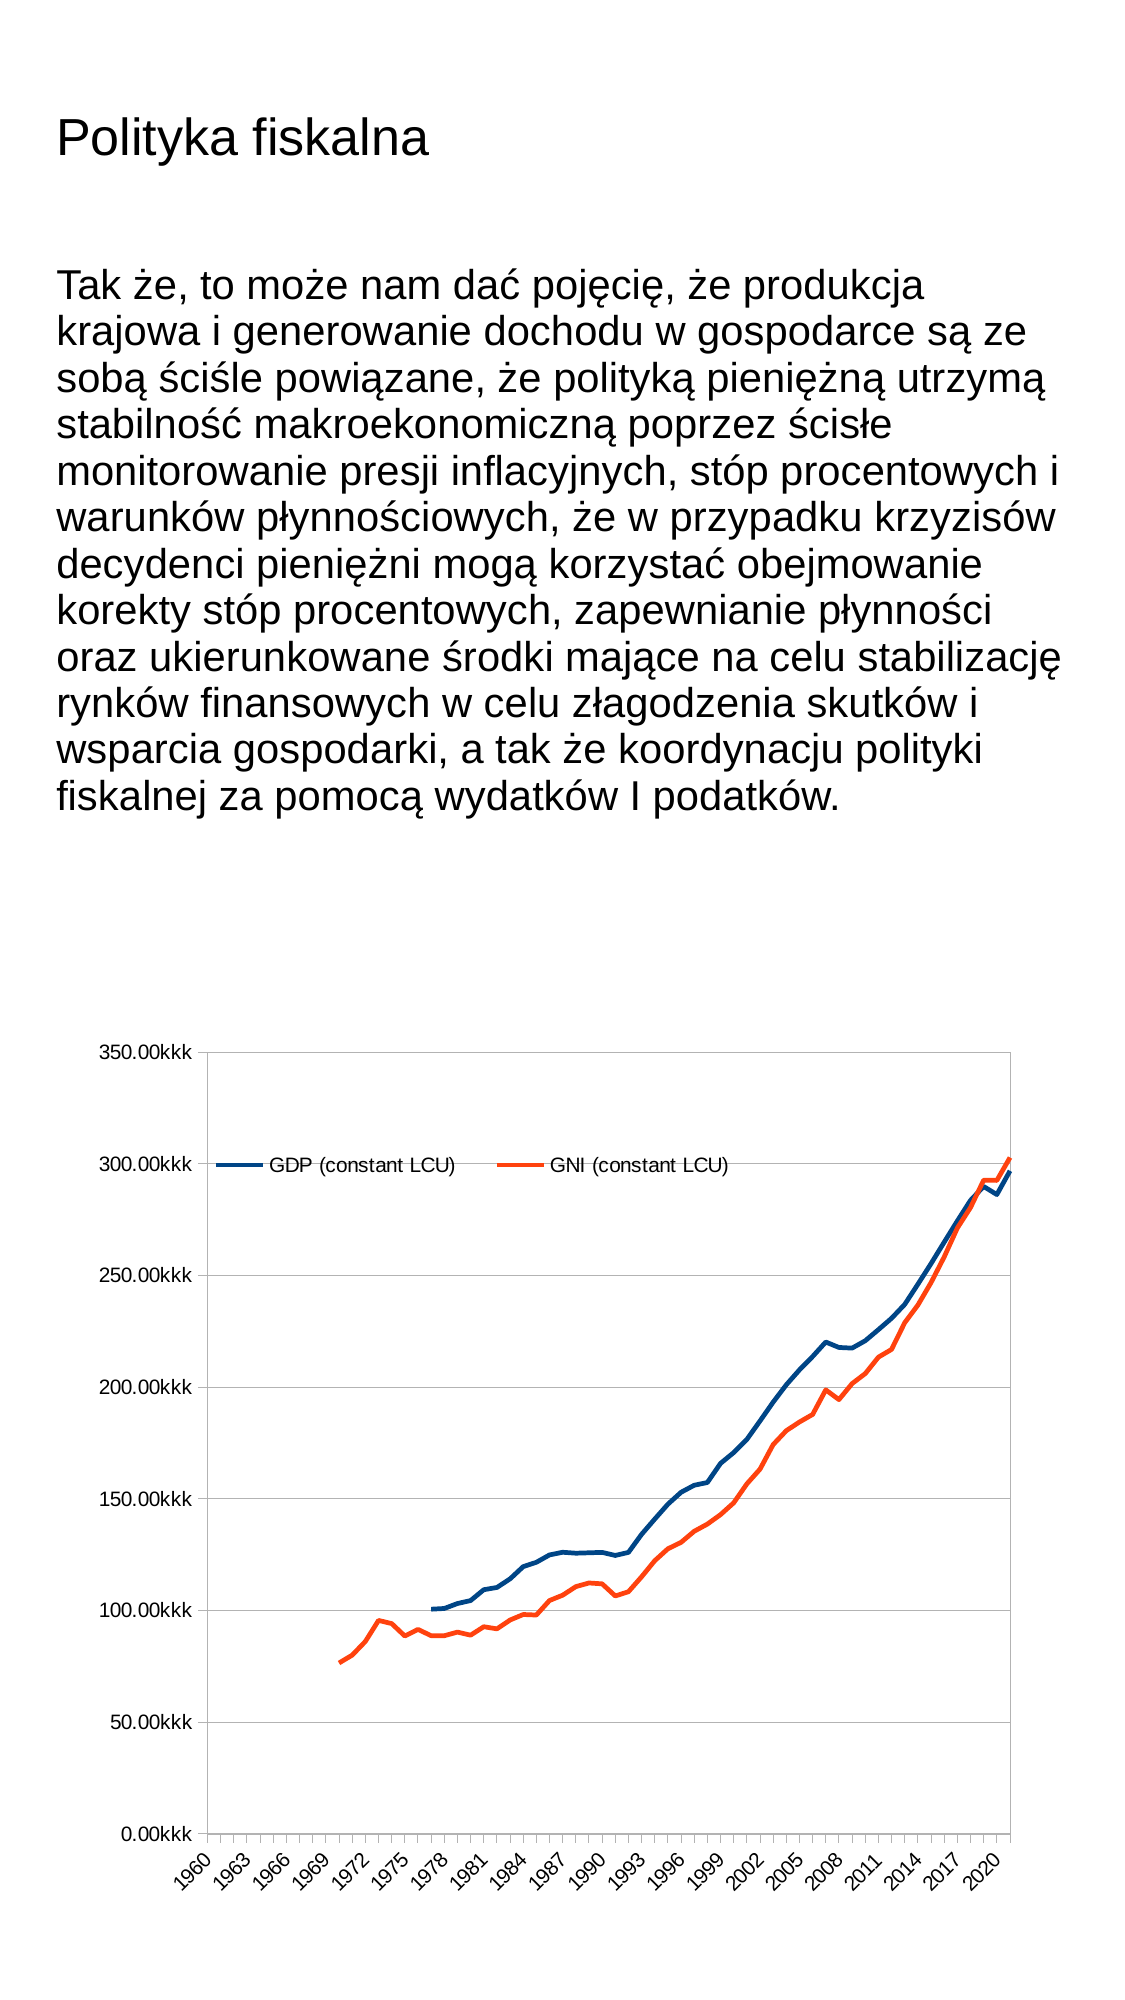

# Polityka fiskalna
Tak że, to może nam dać pojęcię, że produkcja krajowa i generowanie dochodu w gospodarce są ze sobą ściśle powiązane, że polityką pieniężną utrzymą stabilność makroekonomiczną poprzez ścisłe monitorowanie presji inflacyjnych, stóp procentowych i warunków płynnościowych, że w przypadku krzyzisów decydenci pieniężni mogą korzystać obejmowanie korekty stóp procentowych, zapewnianie płynności oraz ukierunkowane środki mające na celu stabilizację rynków finansowych w celu złagodzenia skutków i wsparcia gospodarki, a tak że koordynacju polityki fiskalnej za pomocą wydatków I podatków.
### Chart
| Category | GDP (constant LCU) | GNI (constant LCU) |
|---|---|---|
| 1960 | None | None |
| 1961 | None | None |
| 1962 | None | None |
| 1963 | None | None |
| 1964 | None | None |
| 1965 | None | None |
| 1966 | None | None |
| 1967 | None | None |
| 1968 | None | None |
| 1969 | None | None |
| 1970 | None | 76513329000.0 |
| 1971 | None | 80039889000.0 |
| 1972 | None | 86174028000.0 |
| 1973 | None | 95582861000.0 |
| 1974 | None | 94164393000.0 |
| 1975 | None | 88603705000.0 |
| 1976 | None | 91562113000.0 |
| 1977 | 100604936000.0 | 88724583000.0 |
| 1978 | 100925074000.0 | 88747167000.0 |
| 1979 | 103136934000.0 | 90339981000.0 |
| 1980 | 104461140000.0 | 88978967000.0 |
| 1981 | 109324769000.0 | 92751727000.0 |
| 1982 | 110341150000.0 | 91799825000.0 |
| 1983 | 114193996000.0 | 95761156000.0 |
| 1984 | 119667678000.0 | 98222174000.0 |
| 1985 | 121600817000.0 | 97990031000.0 |
| 1986 | 124890623000.0 | 104481683000.0 |
| 1987 | 126102893000.0 | 106877171000.0 |
| 1988 | 125656267000.0 | 110692047000.0 |
| 1989 | 125858872000.0 | 112339113000.0 |
| 1990 | 126051402000.0 | 111950227000.0 |
| 1991 | 124676825000.0 | 106533805000.0 |
| 1992 | 126041328000.0 | 108418592000.0 |
| 1993 | 134097379000.0 | 115094733000.0 |
| 1994 | 140961309000.0 | 122313877000.0 |
| 1995 | 147618158000.0 | 127639144000.0 |
| 1996 | 152955278000.0 | 130523769000.0 |
| 1997 | 156090612000.0 | 135514827000.0 |
| 1998 | 157335343000.0 | 138711079000.0 |
| 1999 | 165911898000.0 | 142933808000.0 |
| 2000 | 170731872000.0 | 148210302000.0 |
| 2001 | 176646583000.0 | 156700103000.0 |
| 2002 | 184904120000.0 | 163353709000.0 |
| 2003 | 193317248000.0 | 174325383000.0 |
| 2004 | 201104652000.0 | 180539543000.0 |
| 2005 | 207782768000.0 | 184435890000.0 |
| 2006 | 213769119000.0 | 187818101000.0 |
| 2007 | 220242391000.0 | 198815629000.0 |
| 2008 | 217794346000.0 | 194457992000.0 |
| 2009 | 217499953000.0 | 201621065000.0 |
| 2010 | 220814386000.0 | 206109428000.0 |
| 2011 | 225786593000.0 | 213475788000.0 |
| 2012 | 230856186000.0 | 216919071000.0 |
| 2013 | 237078722000.0 | 228870834000.0 |
| 2014 | 246124289000.0 | 236776542000.0 |
| 2015 | 255340000000.0 | 246869000000.0 |
| 2016 | 264959801000.0 | 258352769000.0 |
| 2017 | 274440800000.0 | 271253705000.0 |
| 2018 | 283659869000.0 | 280427335000.0 |
| 2019 | 289879047000.0 | 292703732000.0 |
| 2020 | 286247835000.0 | 292600952000.0 |
| 2021 | 296879108560.054 | 302820777000.0 |